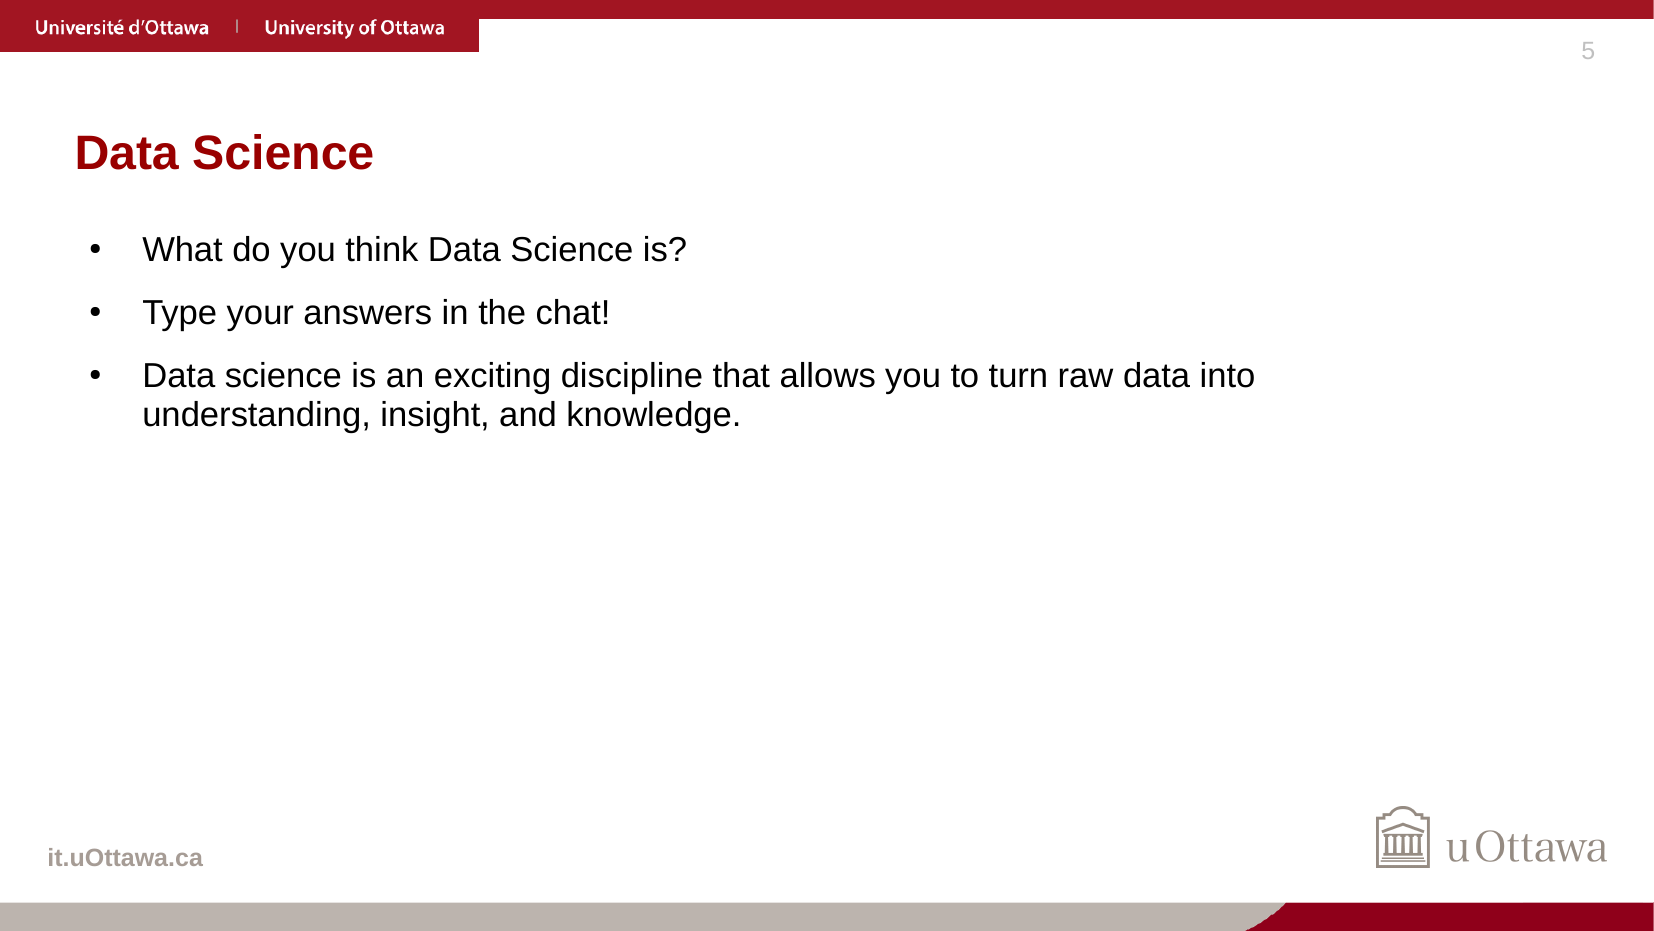

# Data Science
What do you think Data Science is?
Type your answers in the chat!
Data science is an exciting discipline that allows you to turn raw data into understanding, insight, and knowledge.